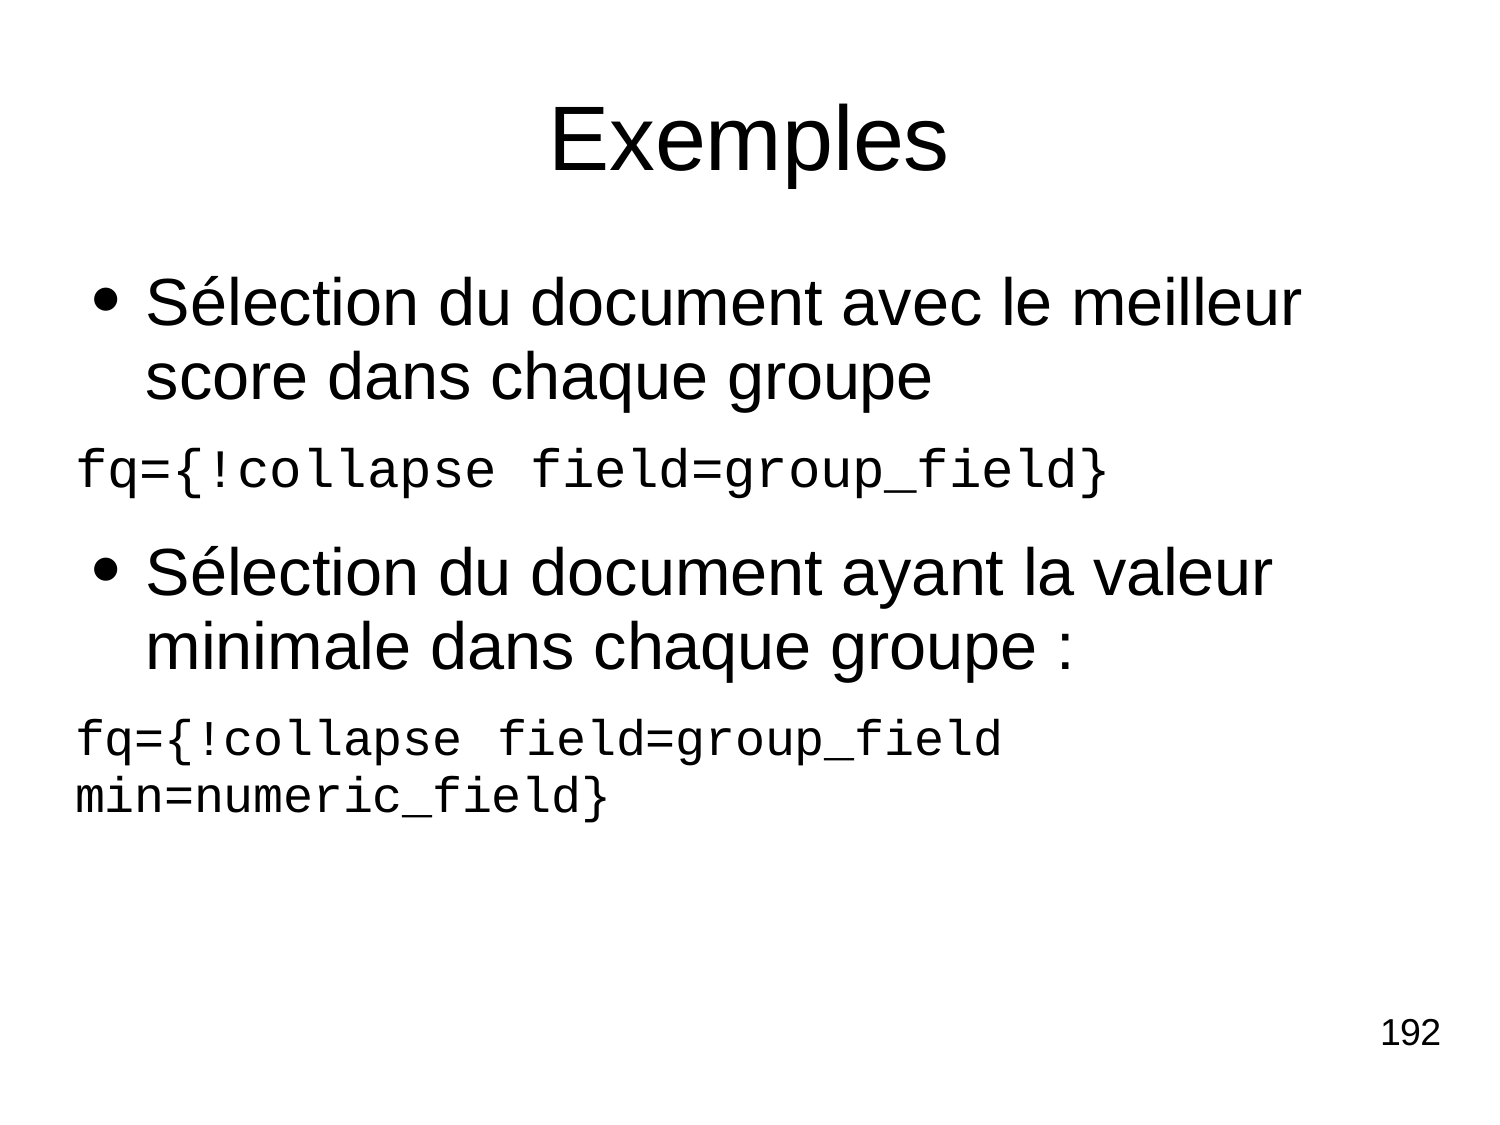

# Exemples
Sélection du document avec le meilleur score dans chaque groupe
fq={!collapse field=group_field}
●
Sélection du document ayant la valeur minimale dans chaque groupe :
fq={!collapse	field=group_field min=numeric_field}
●
192